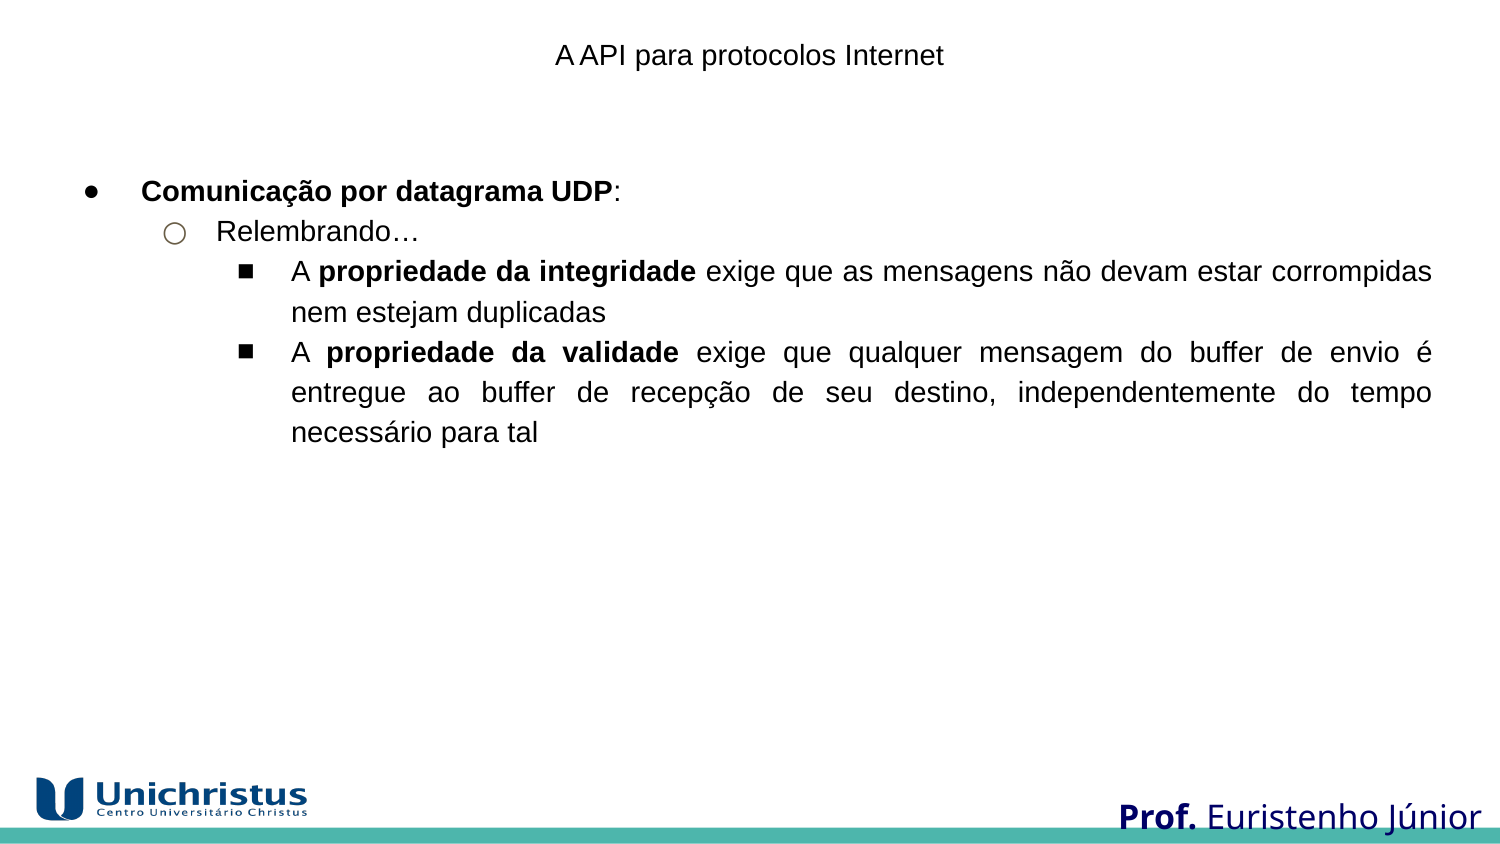

# A API para protocolos Internet
Comunicação por datagrama UDP:
Relembrando…
A propriedade da integridade exige que as mensagens não devam estar corrompidas nem estejam duplicadas
A propriedade da validade exige que qualquer mensagem do buffer de envio é entregue ao buffer de recepção de seu destino, independentemente do tempo necessário para tal